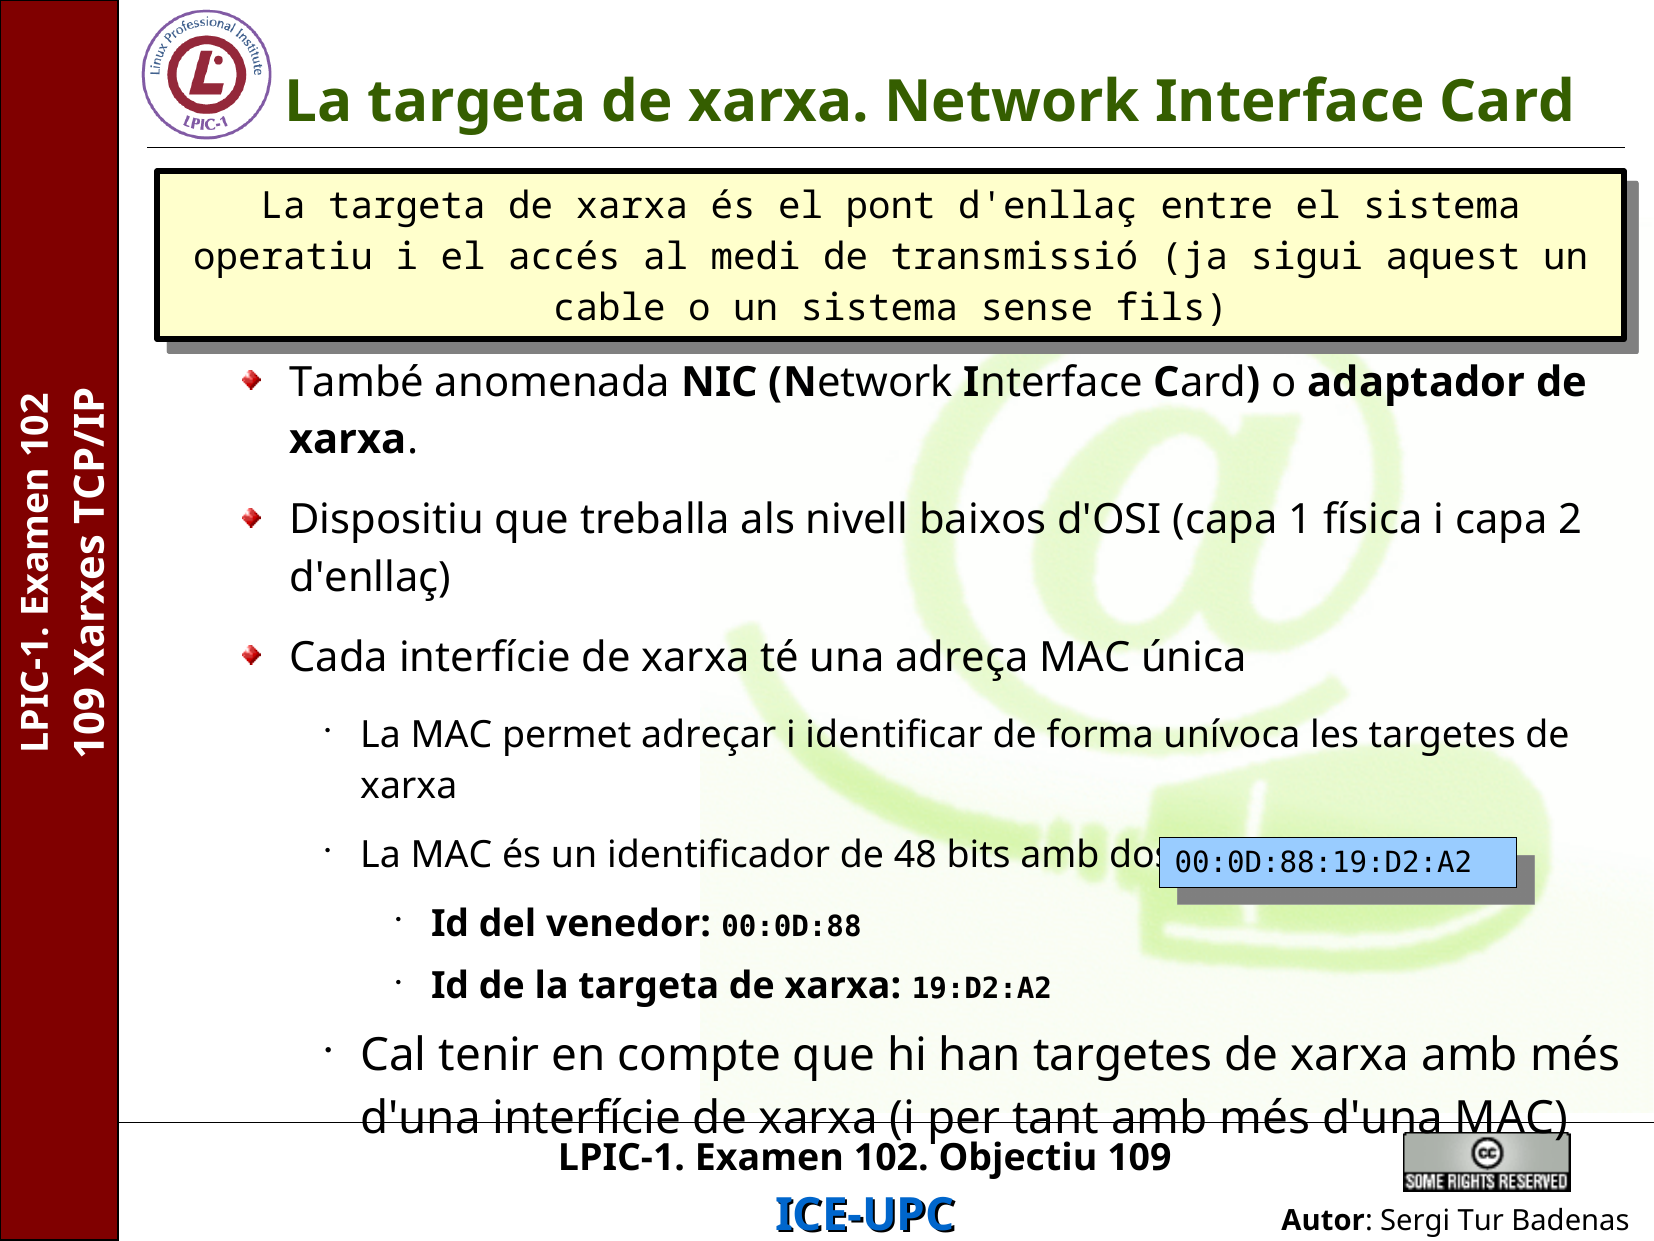

# La targeta de xarxa. Network Interface Card
La targeta de xarxa és el pont d'enllaç entre el sistema operatiu i el accés al medi de transmissió (ja sigui aquest un cable o un sistema sense fils)
També anomenada NIC (Network Interface Card) o adaptador de xarxa.
Dispositiu que treballa als nivell baixos d'OSI (capa 1 física i capa 2 d'enllaç)
Cada interfície de xarxa té una adreça MAC única
La MAC permet adreçar i identificar de forma unívoca les targetes de xarxa
La MAC és un identificador de 48 bits amb dos parts
Id del venedor: 00:0D:88
Id de la targeta de xarxa: 19:D2:A2
Cal tenir en compte que hi han targetes de xarxa amb més d'una interfície de xarxa (i per tant amb més d'una MAC)
00:0D:88:19:D2:A2